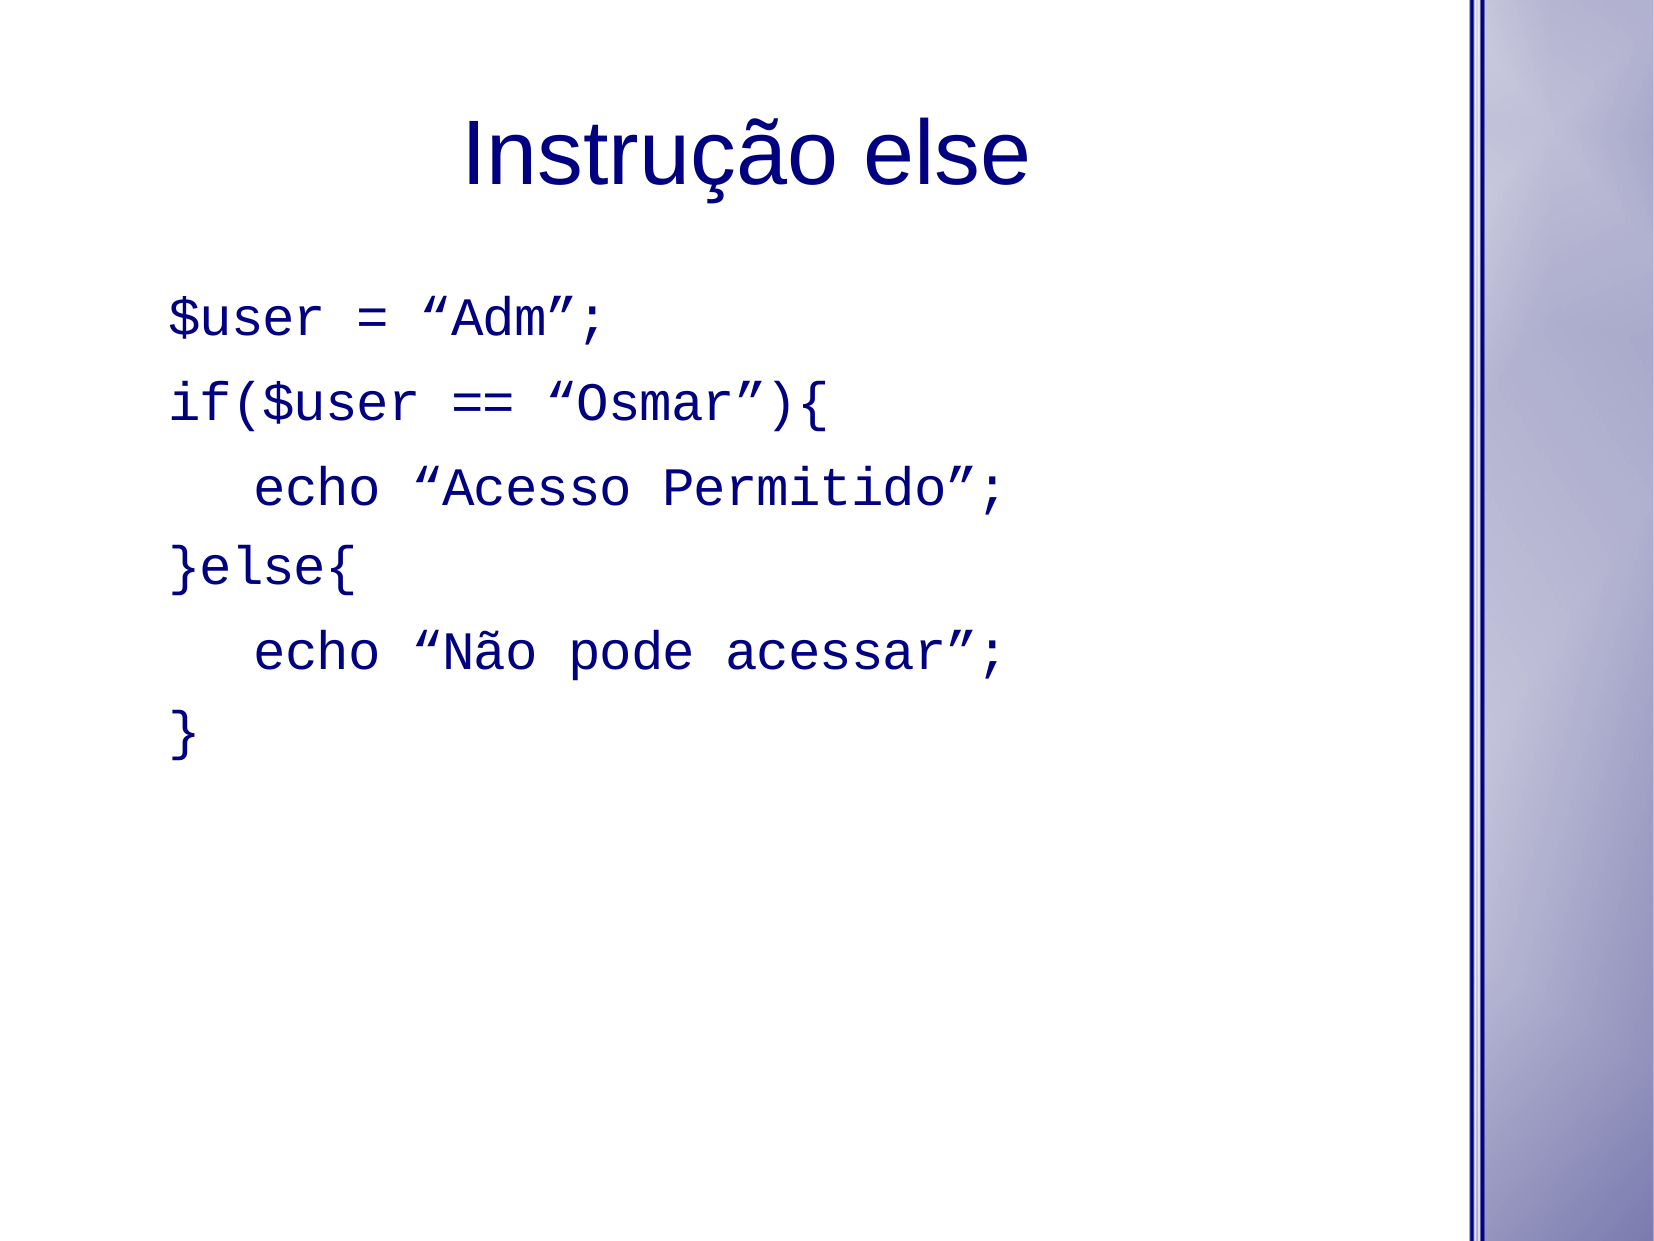

# Instrução else
$user = “Adm”;
if($user == “Osmar”){
echo “Acesso Permitido”;
}else{
echo “Não pode acessar”;
}